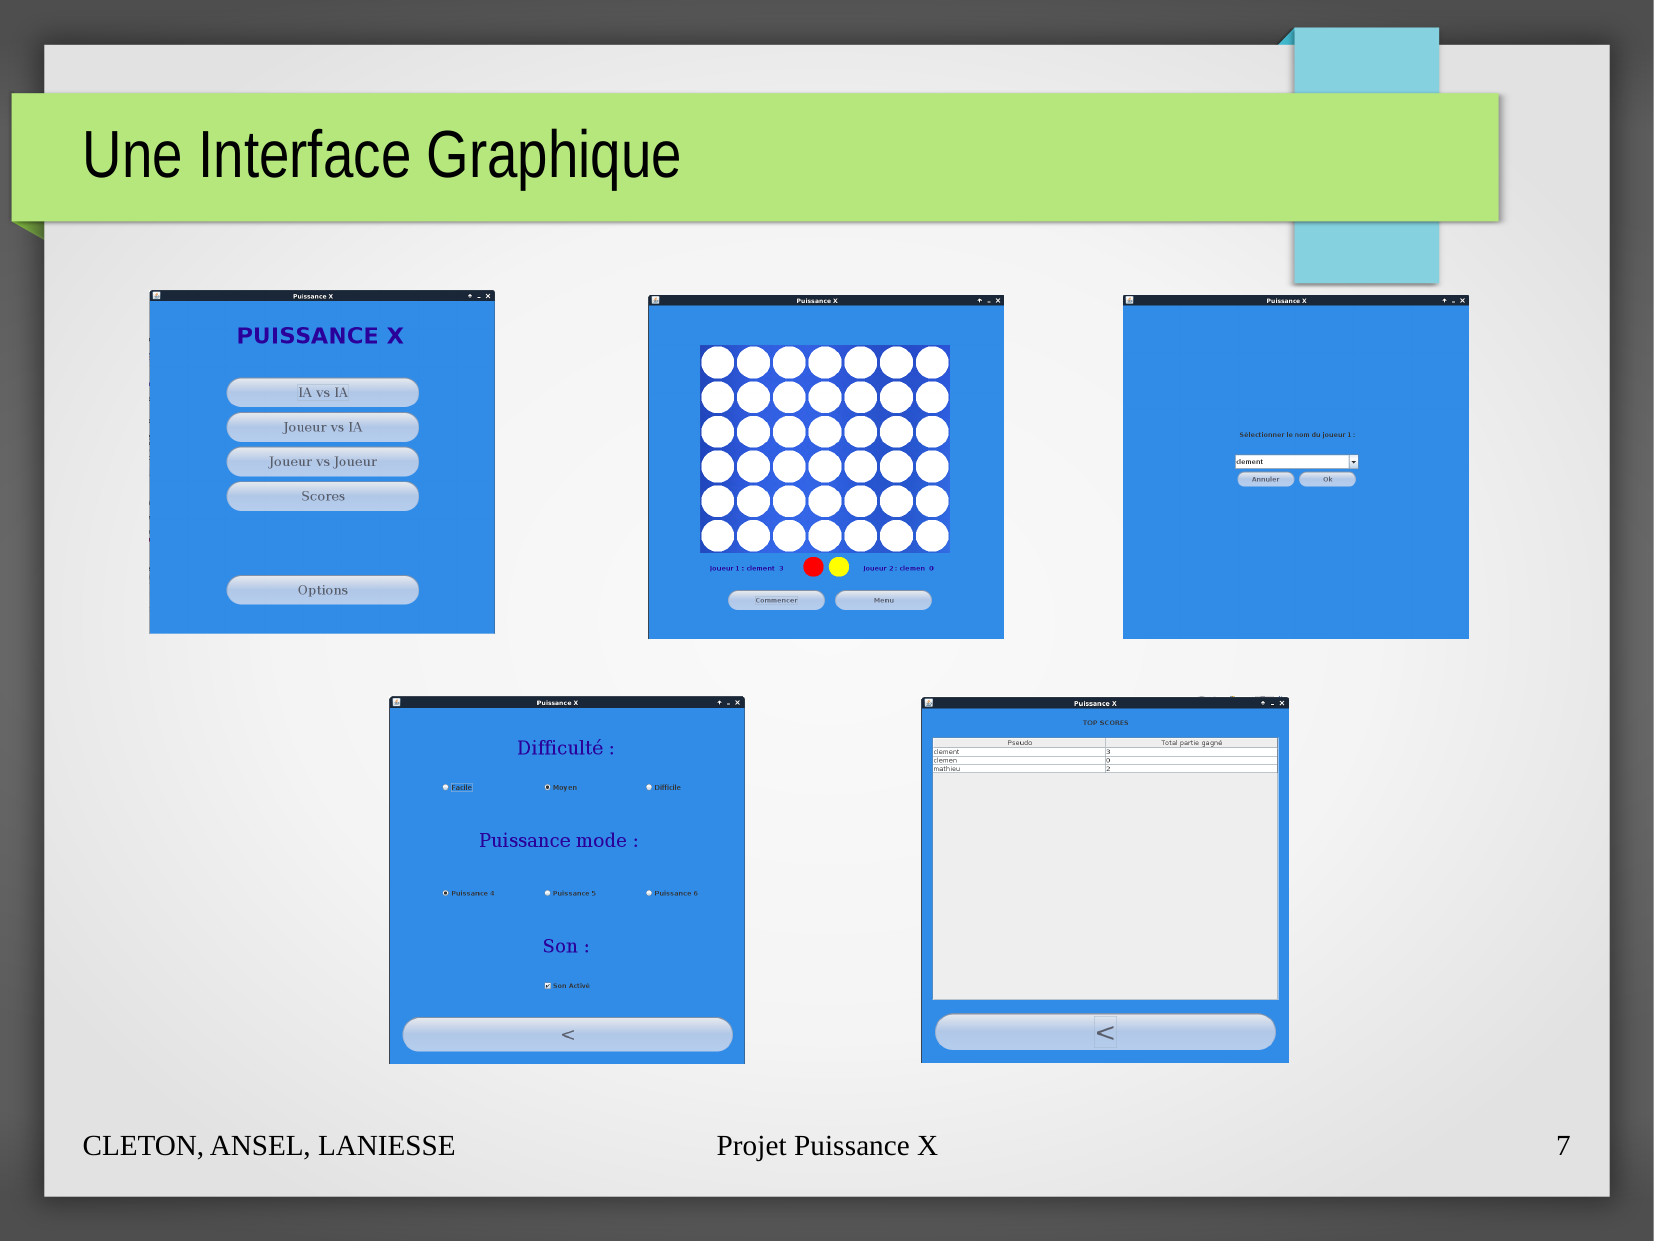

# Une Interface Graphique
CLETON, ANSEL, LANIESSE
Projet Puissance X
7